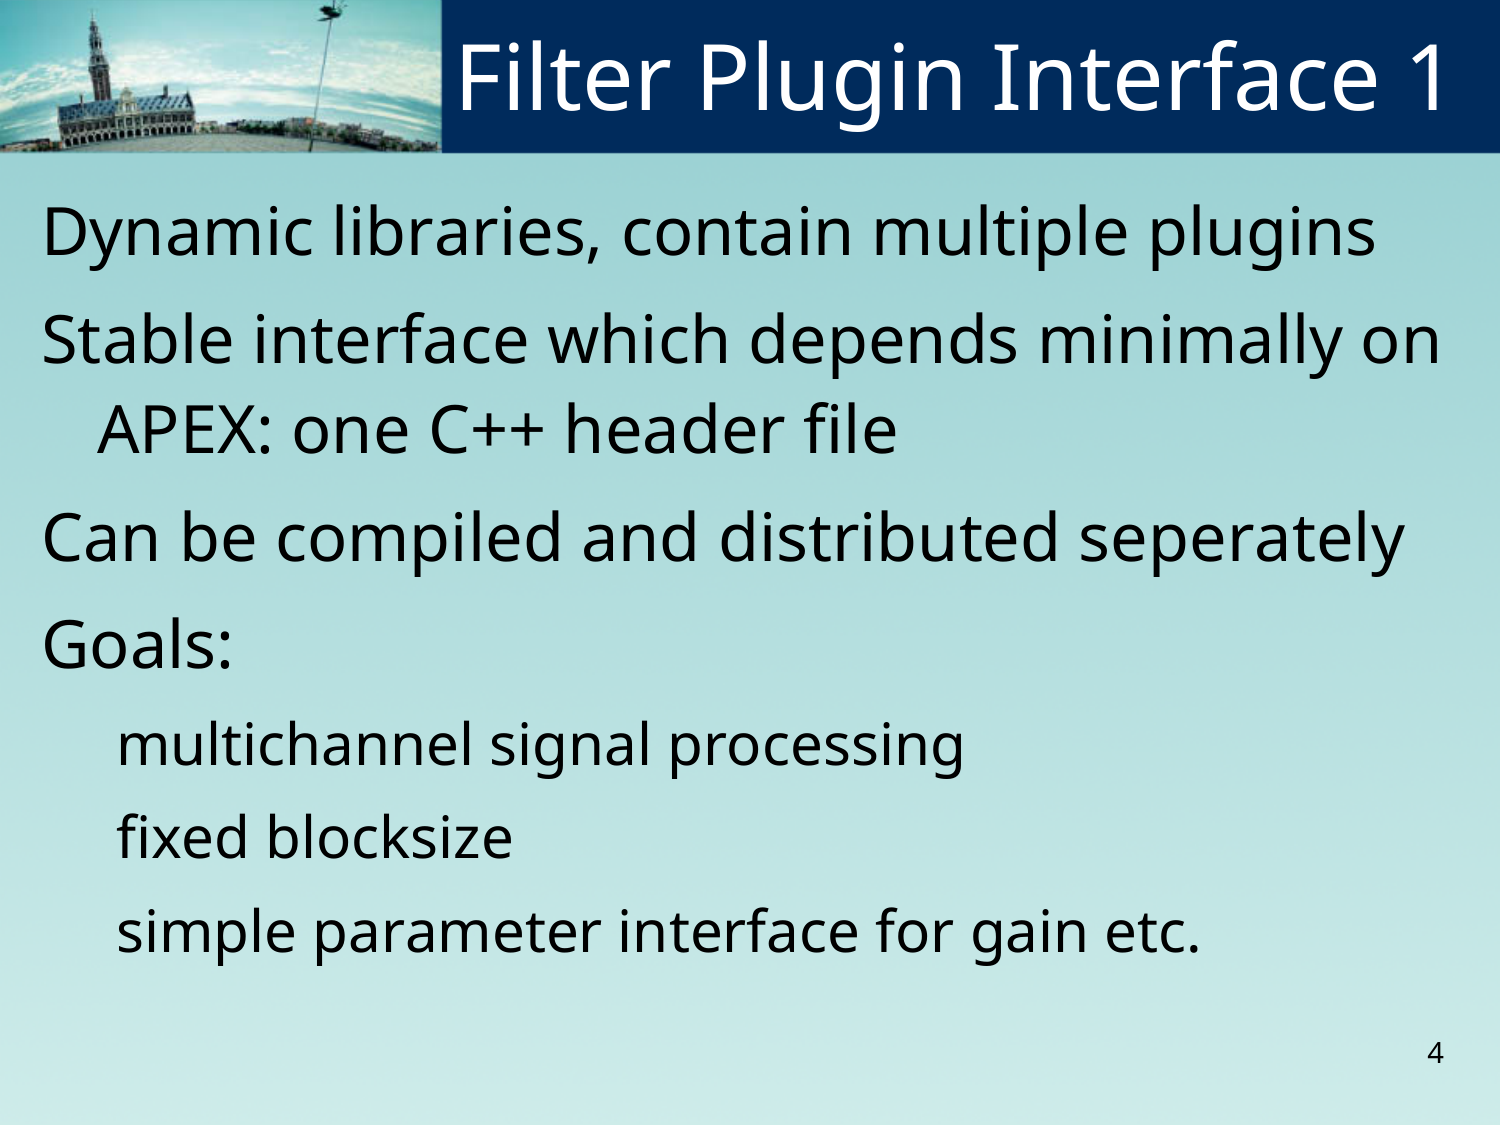

# Filter Plugin Interface 1
Dynamic libraries, contain multiple plugins
Stable interface which depends minimally on APEX: one C++ header file
Can be compiled and distributed seperately
Goals:
multichannel signal processing
fixed blocksize
simple parameter interface for gain etc.
4